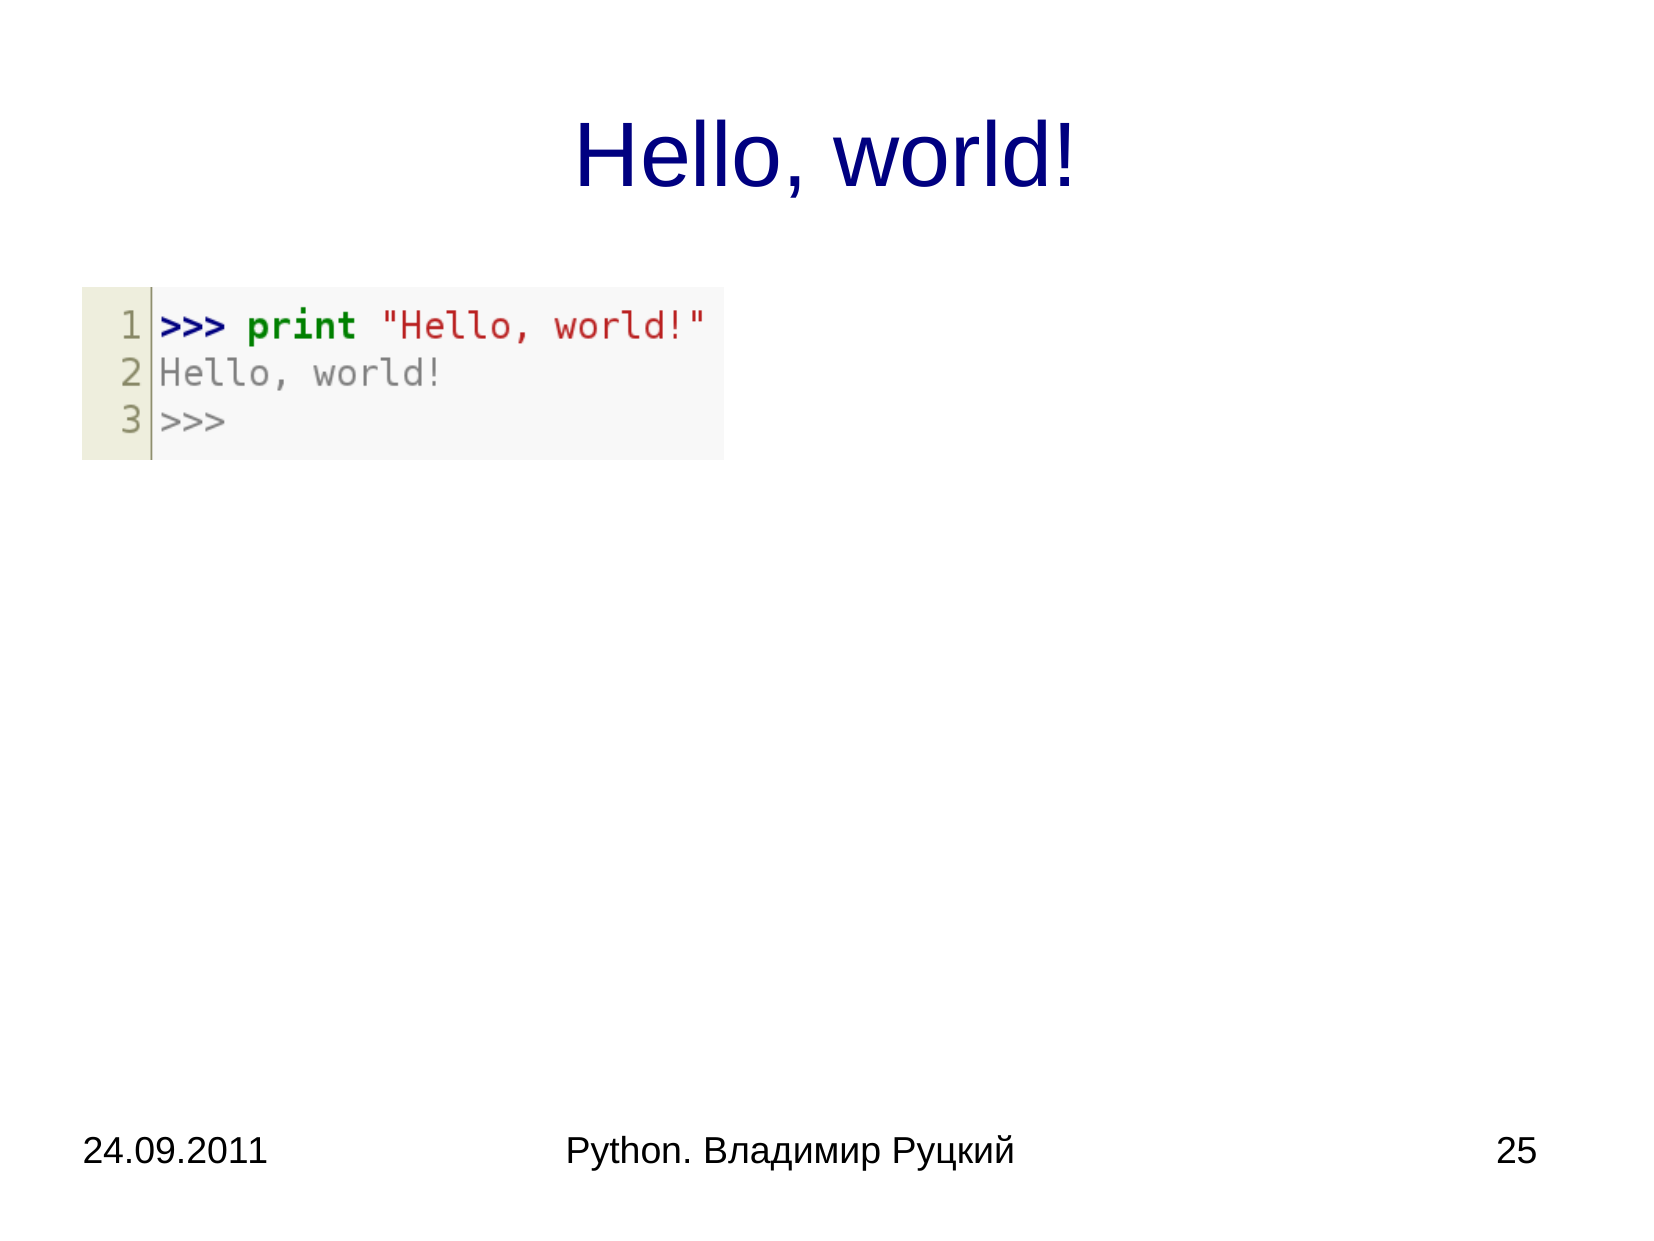

# Hello, world!
24.09.2011
Python. Владимир Руцкий
25